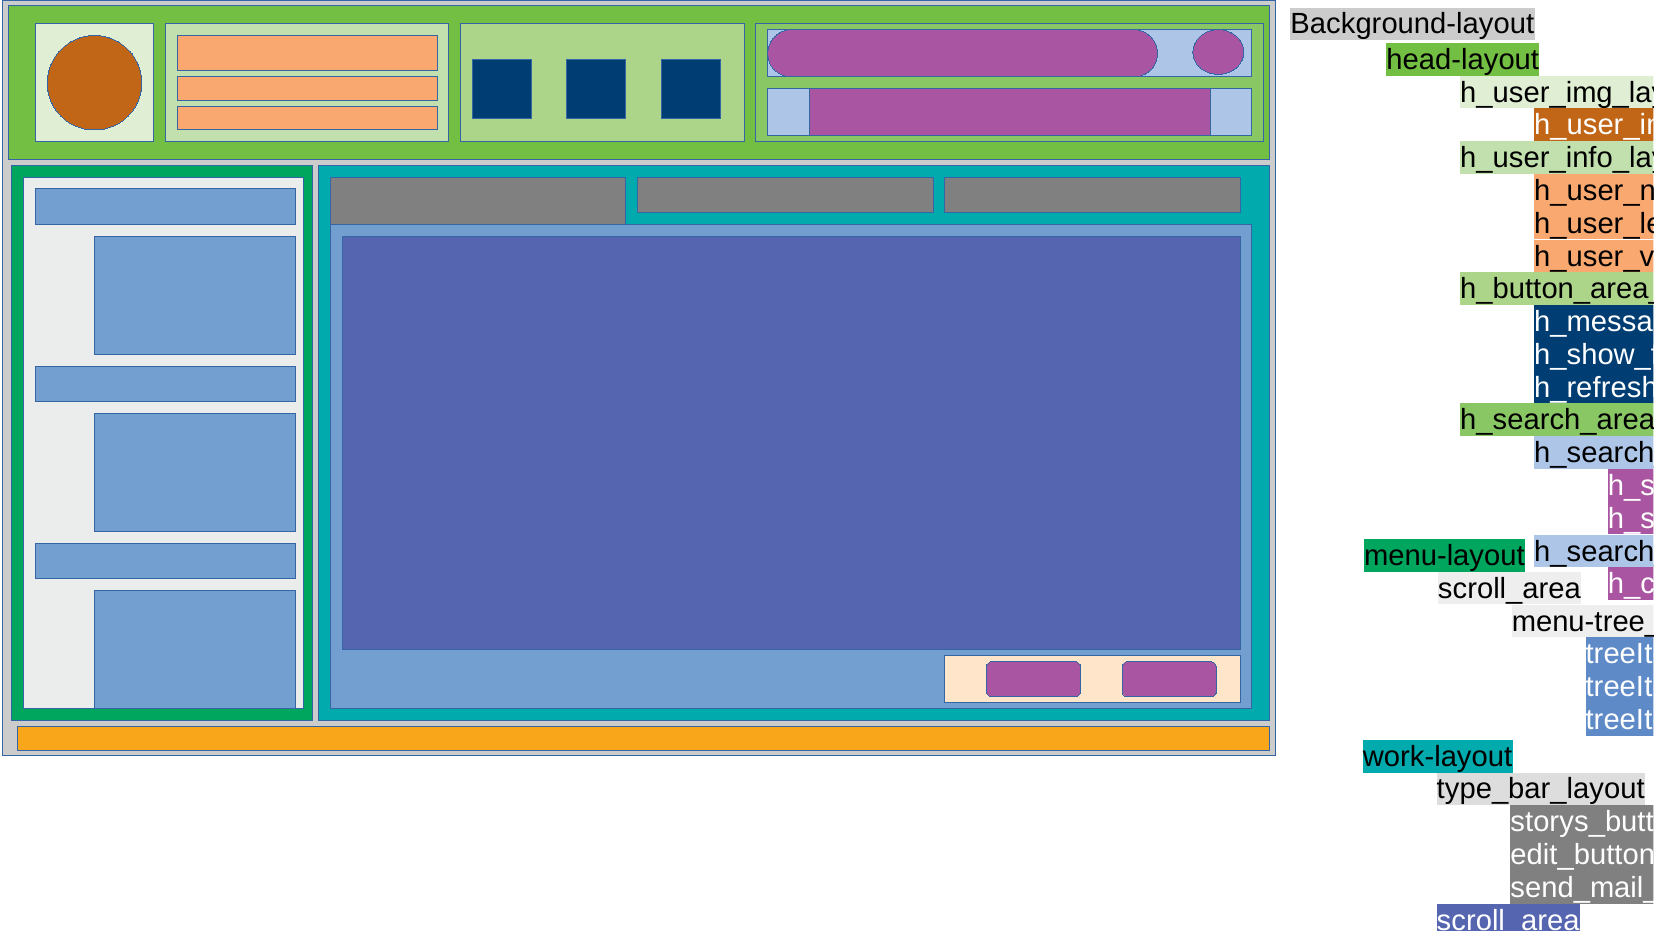

Background-layout
	head-layout
		h_user_img_layout
			h_user_img_label
		h_user_info_layout
			h_user_name_label
			h_user_leavl_label
			h_user_vip_label
		h_button_area_layout
			h_message_button
			h_show_friend_button
			h_refresh_button
		h_search_area_layout
			h_search_top
				h_search_input
				h_search_button
			h_search_bottom
				h_condition_check
	menu-layout
		scroll_area
			menu-tree_view
				treeItem_folder_friend
				treeItem_folder_private
				treeItem_folder_public
	work-layout
		type_bar_layout
			storys_button
			edit_button
			send_mail_button
		scroll_area
			1、listview
			2、textarea
			3、textarea
		work_button_layout
			subimt_button
			empty_button
	tips
		date_label
		info_leble
		tip_img_label